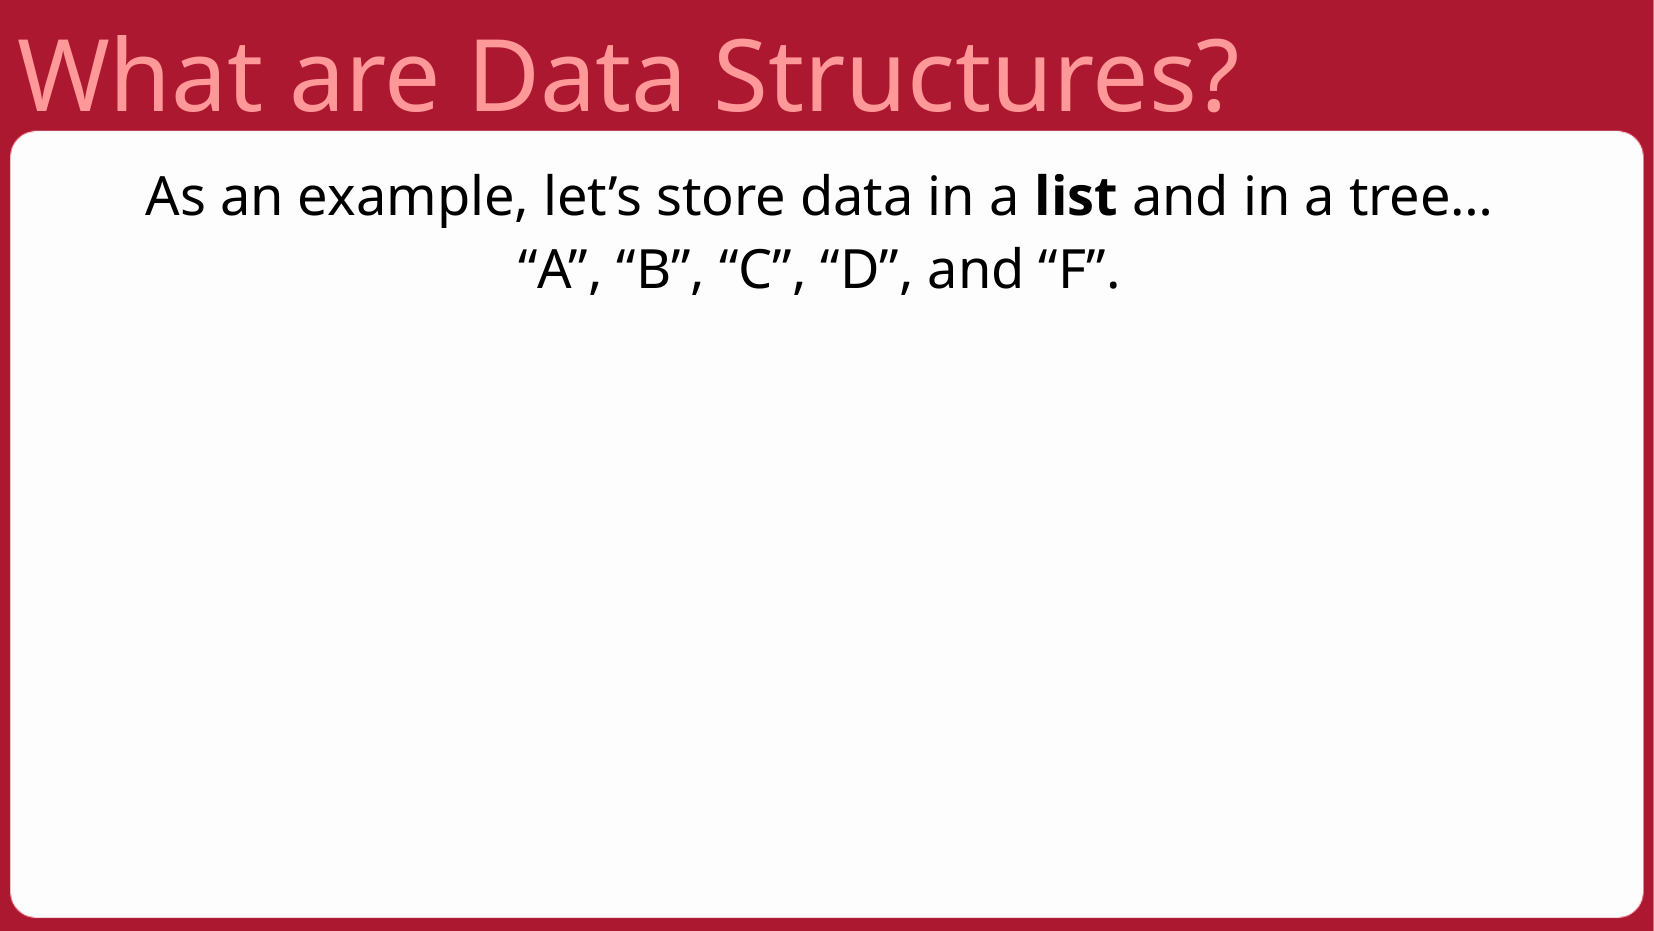

# What are Data Structures?
As an example, let’s store data in a list and in a tree…
“A”, “B”, “C”, “D”, and “F”.